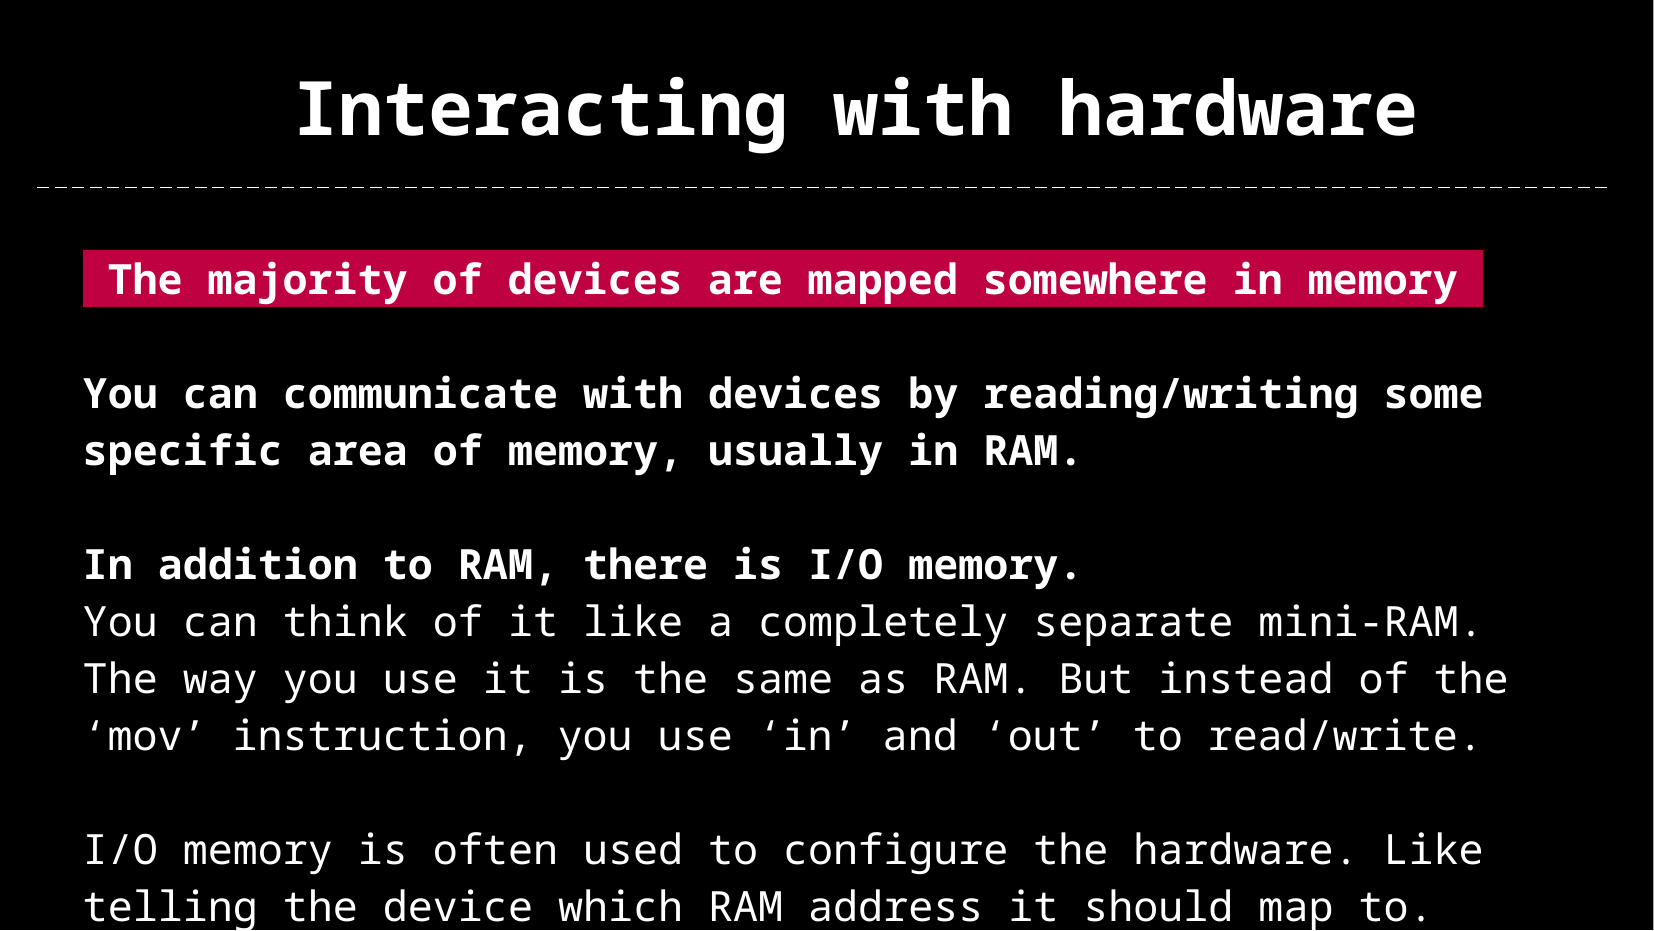

# Interacting with hardware
 The majority of devices are mapped somewhere in memory
You can communicate with devices by reading/writing some specific area of memory, usually in RAM.
In addition to RAM, there is I/O memory.
You can think of it like a completely separate mini-RAM.
The way you use it is the same as RAM. But instead of the
‘mov’ instruction, you use ‘in’ and ‘out’ to read/write.
I/O memory is often used to configure the hardware. Like telling the device which RAM address it should map to.